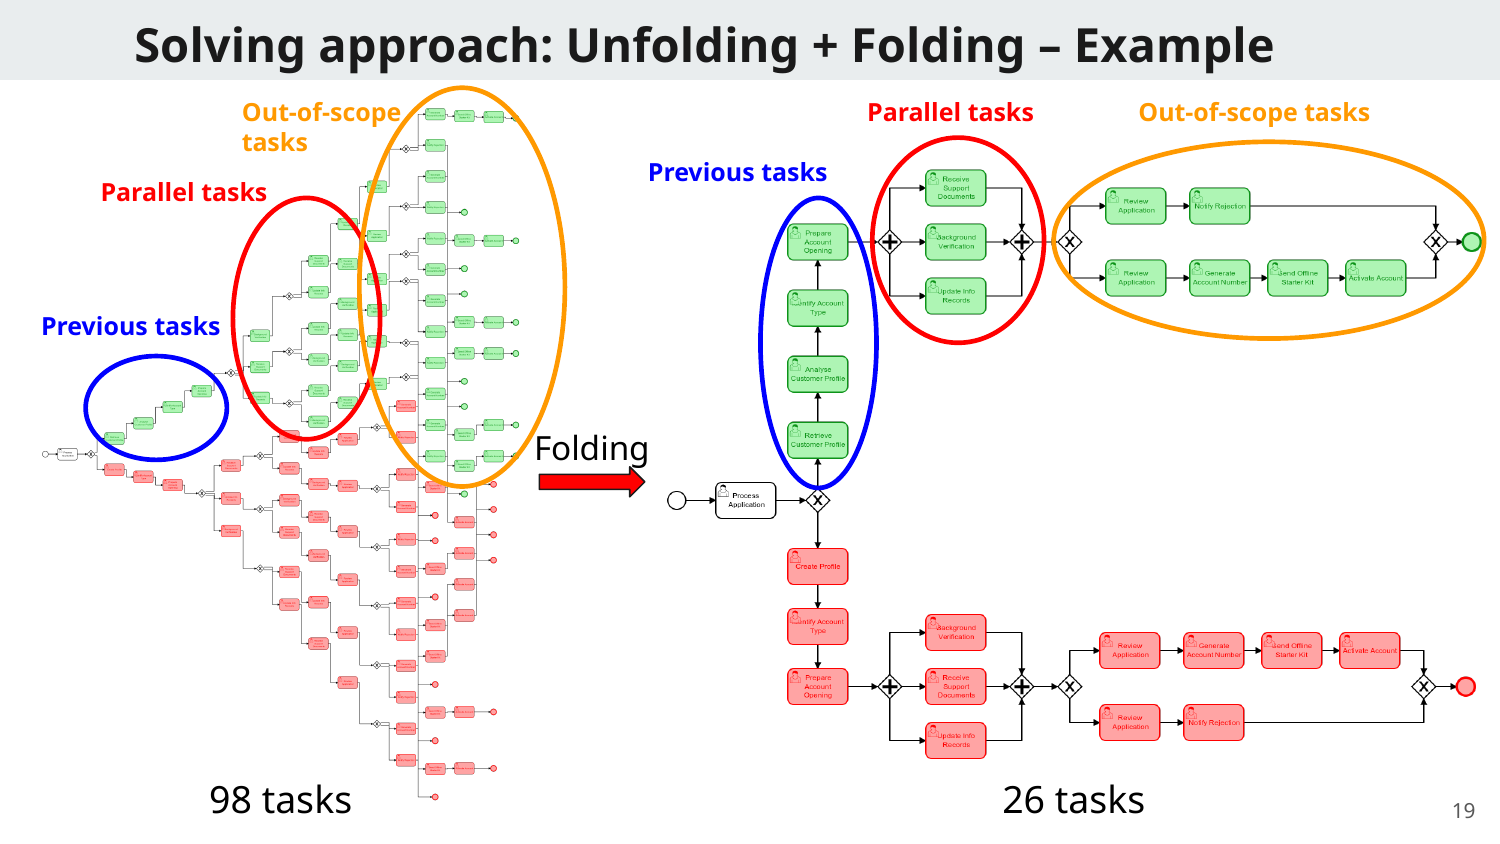

# Solving approach: Unfolding + Folding – Example
Out-of-scope tasks
Parallel tasks
Out-of-scope tasks
Previous tasks
Parallel tasks
Previous tasks
Folding
98 tasks
26 tasks